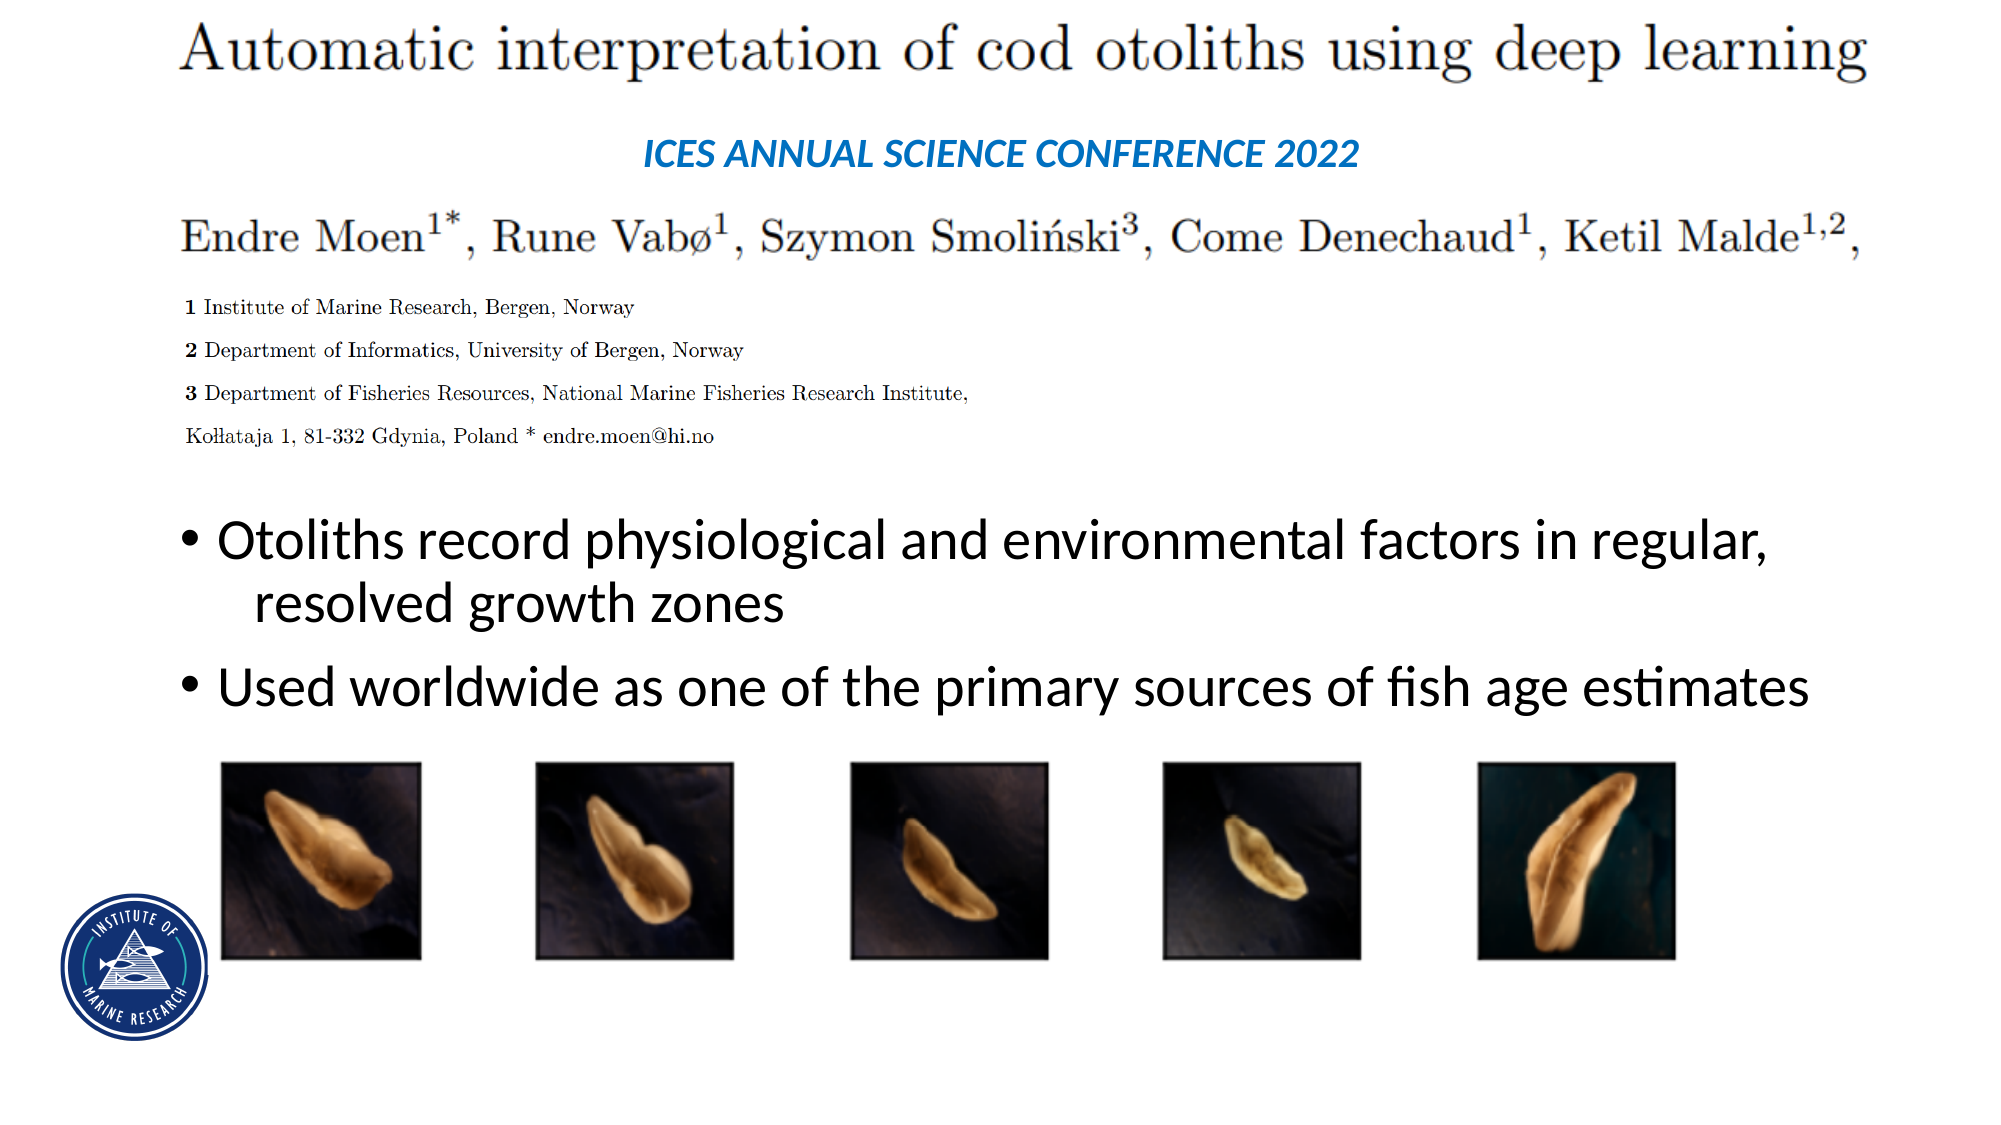

ICES ANNUAL SCIENCE CONFERENCE 2022
#
Otoliths record physiological and environmental factors in regular, resolved growth zones
Used worldwide as one of the primary sources of fish age estimates